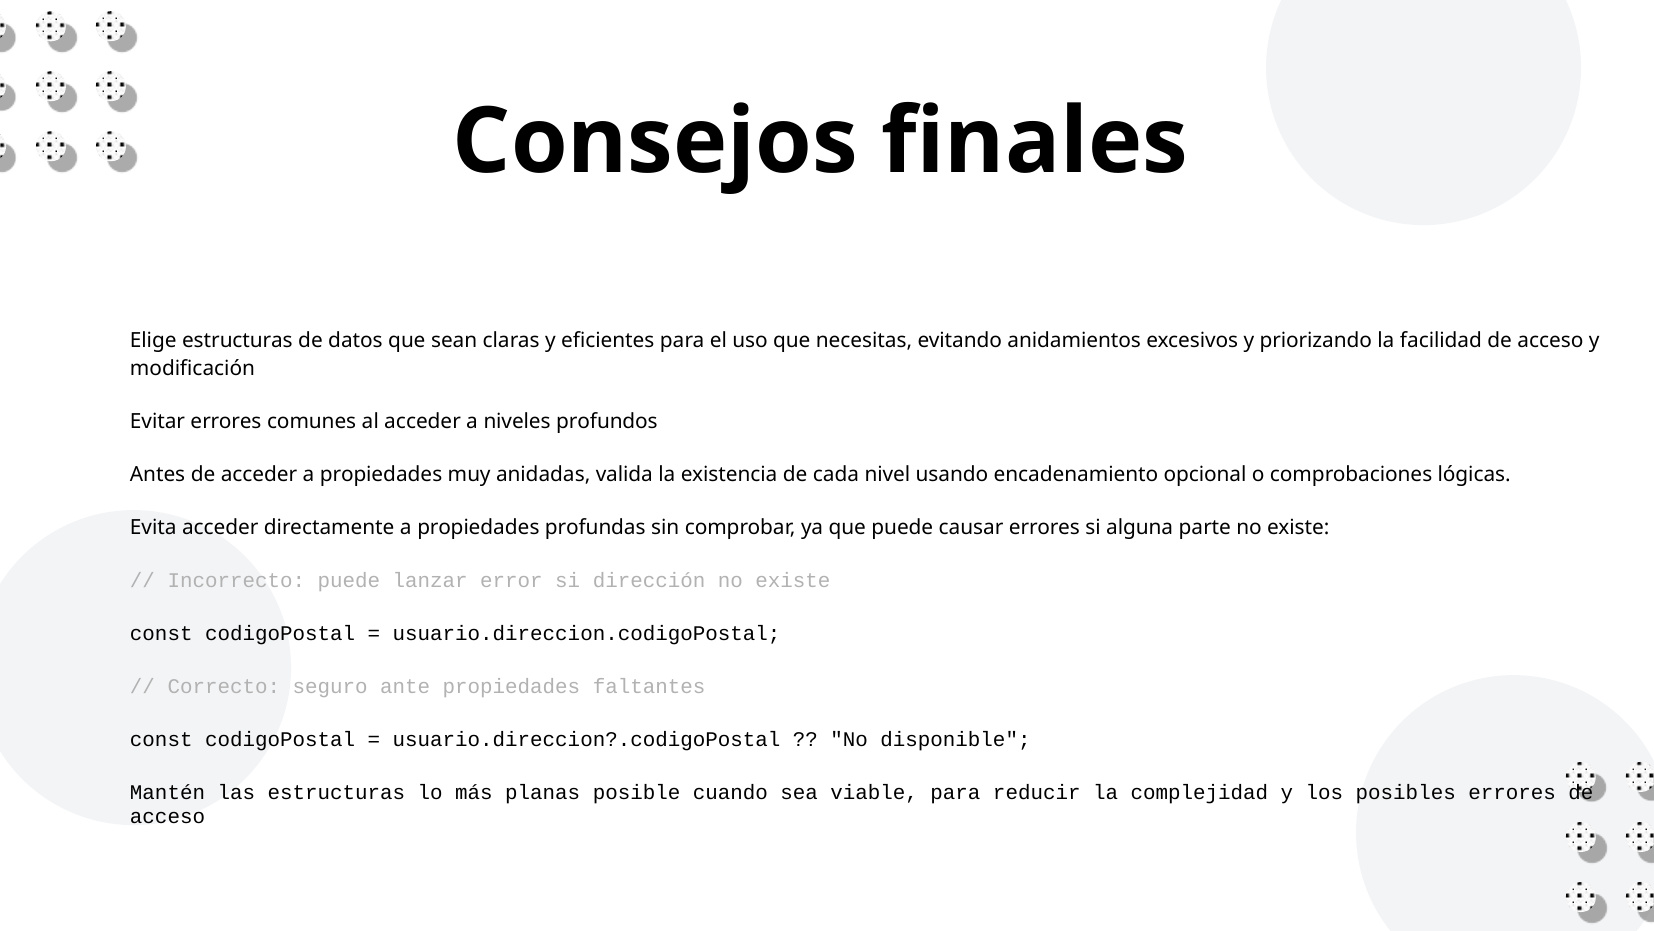

# Consejos finales
Elige estructuras de datos que sean claras y eficientes para el uso que necesitas, evitando anidamientos excesivos y priorizando la facilidad de acceso y modificación
Evitar errores comunes al acceder a niveles profundos
Antes de acceder a propiedades muy anidadas, valida la existencia de cada nivel usando encadenamiento opcional o comprobaciones lógicas.
Evita acceder directamente a propiedades profundas sin comprobar, ya que puede causar errores si alguna parte no existe:
// Incorrecto: puede lanzar error si dirección no existe
const codigoPostal = usuario.direccion.codigoPostal;
// Correcto: seguro ante propiedades faltantes
const codigoPostal = usuario.direccion?.codigoPostal ?? "No disponible";
Mantén las estructuras lo más planas posible cuando sea viable, para reducir la complejidad y los posibles errores de acceso